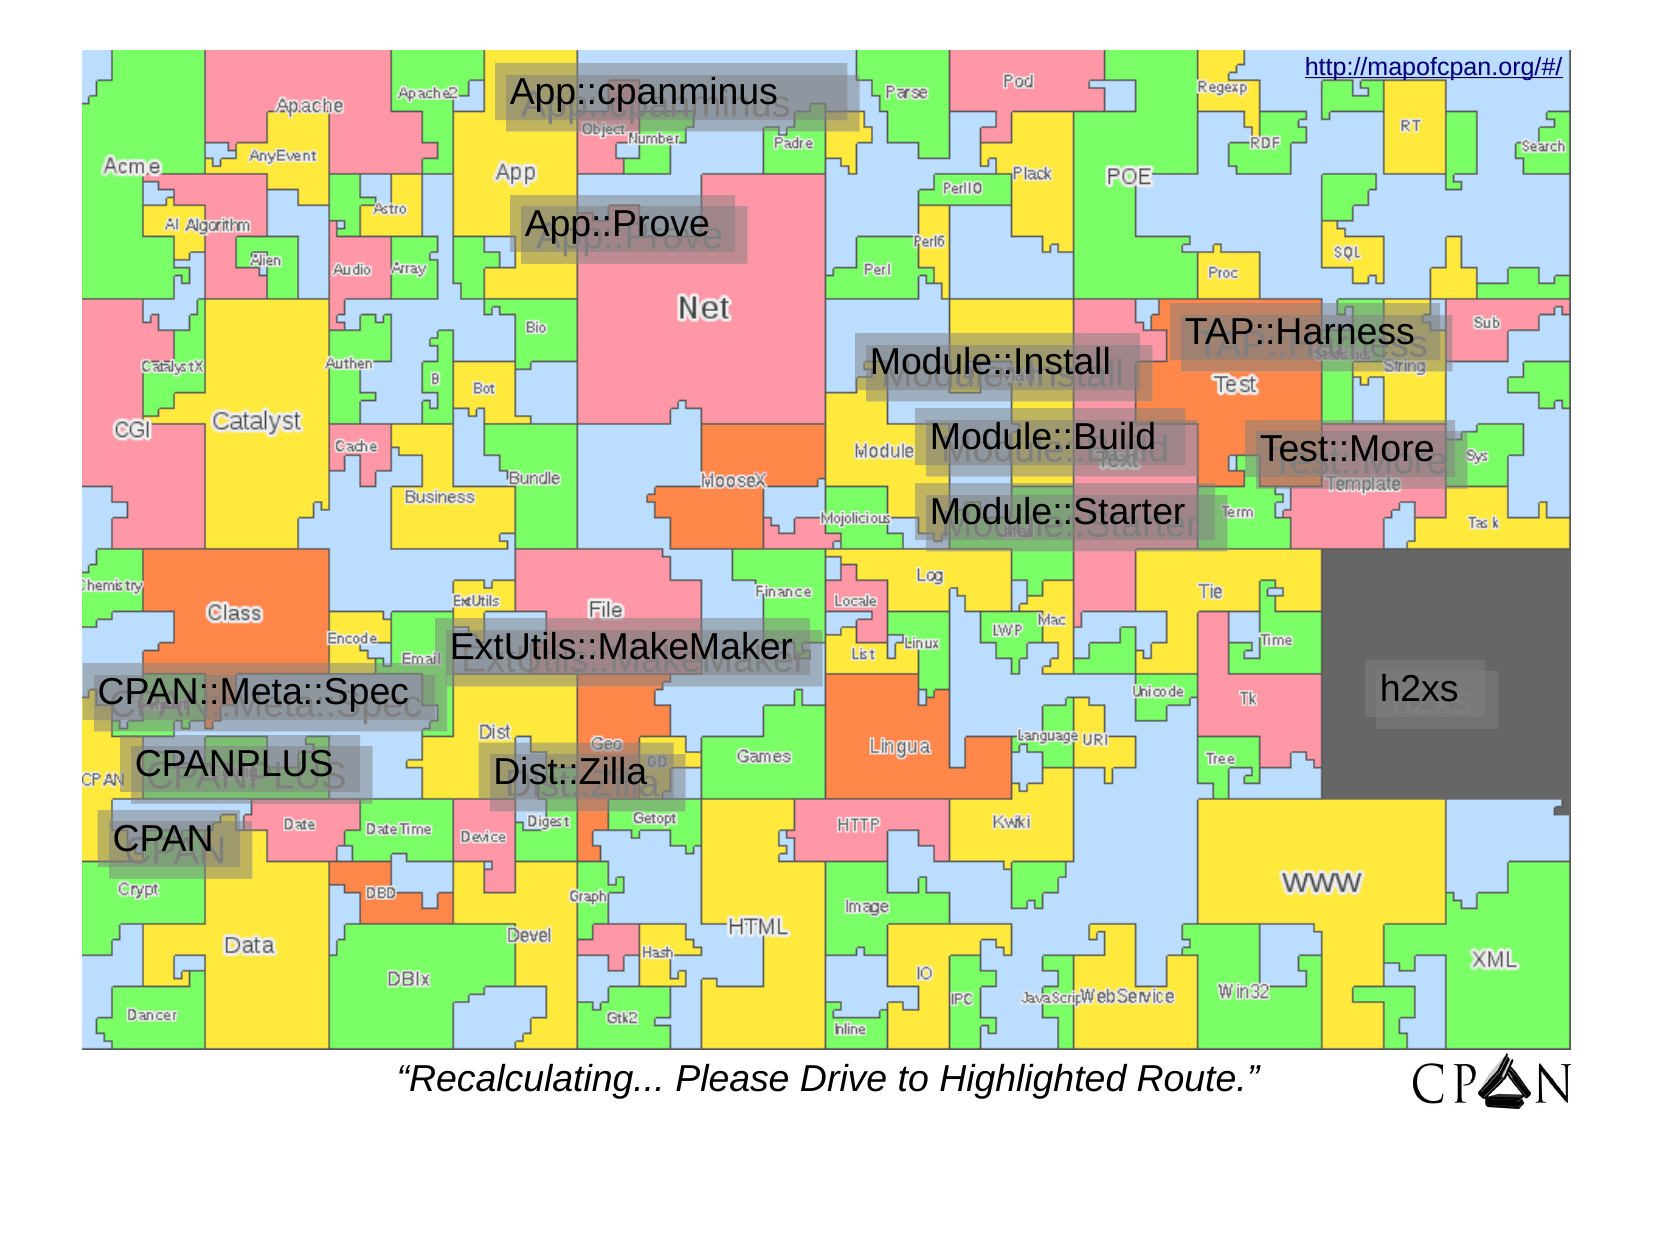

http://mapofcpan.org/#/
#
App::cpanminus
App::Prove
TAP::Harness
Module::Install
Module::Build
Test::More
Module::Starter
ExtUtils::MakeMaker
h2xs
CPAN::Meta::Spec
CPANPLUS
Dist::Zilla
CPAN
“Recalculating... Please Drive to Highlighted Route.”